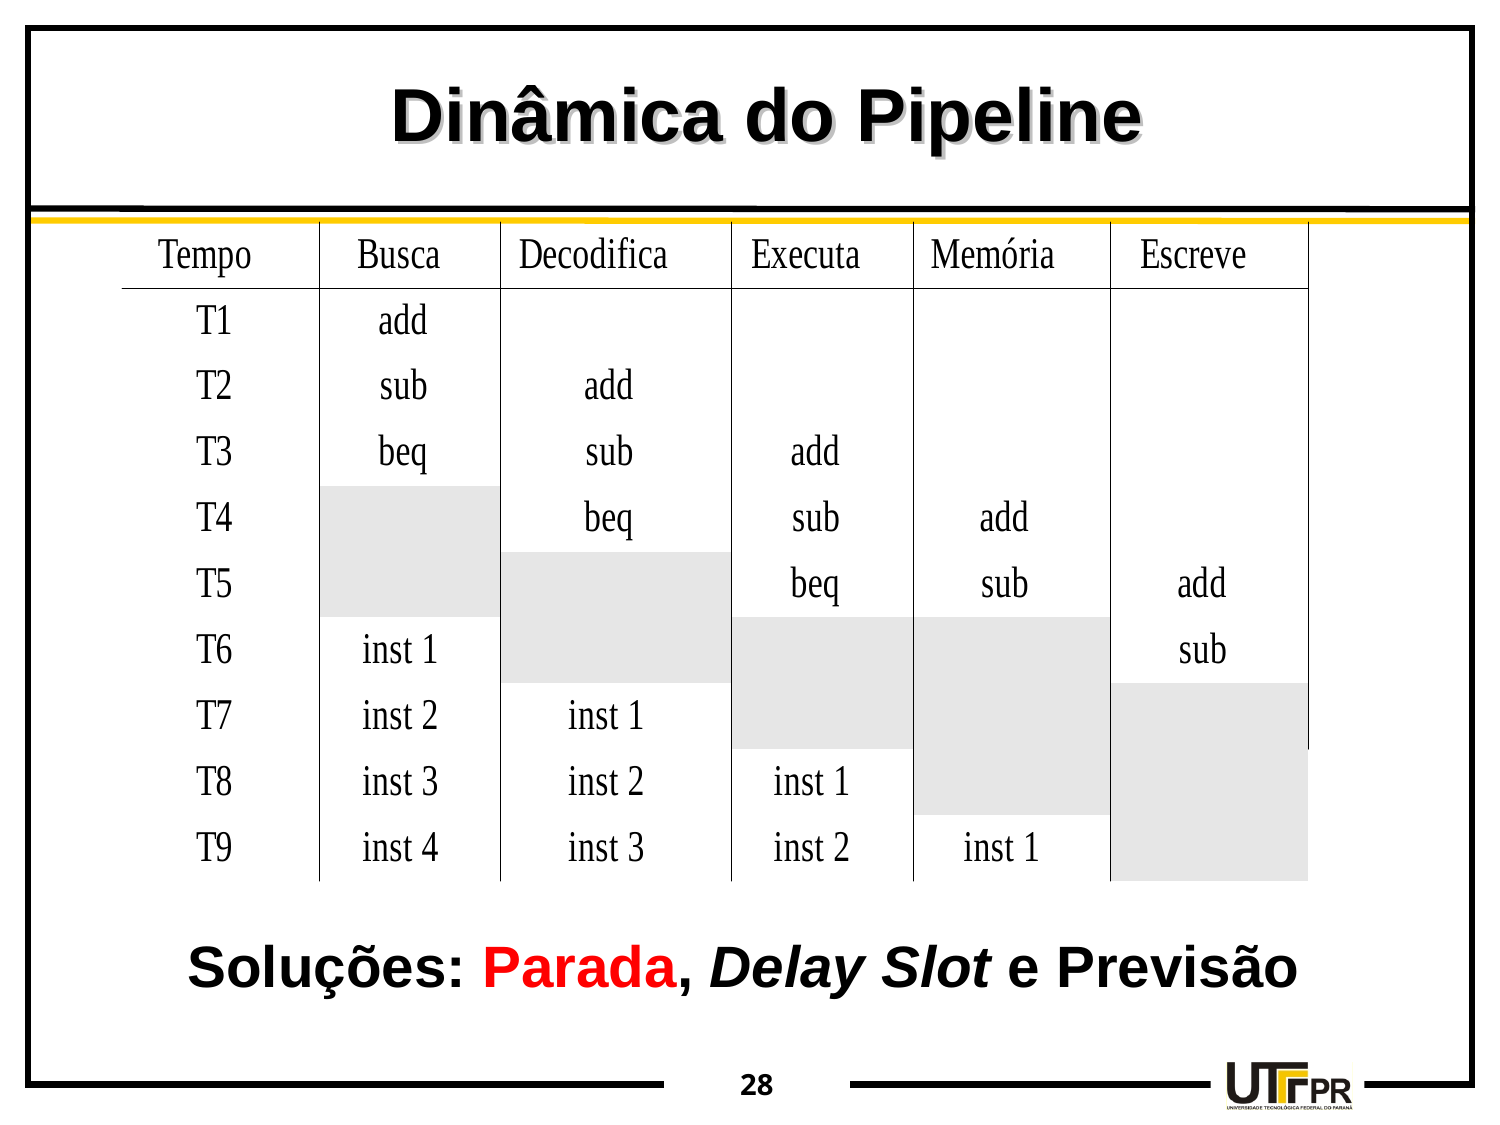

Dinâmica do Pipeline
# Soluções: Parada, Delay Slot e Previsão